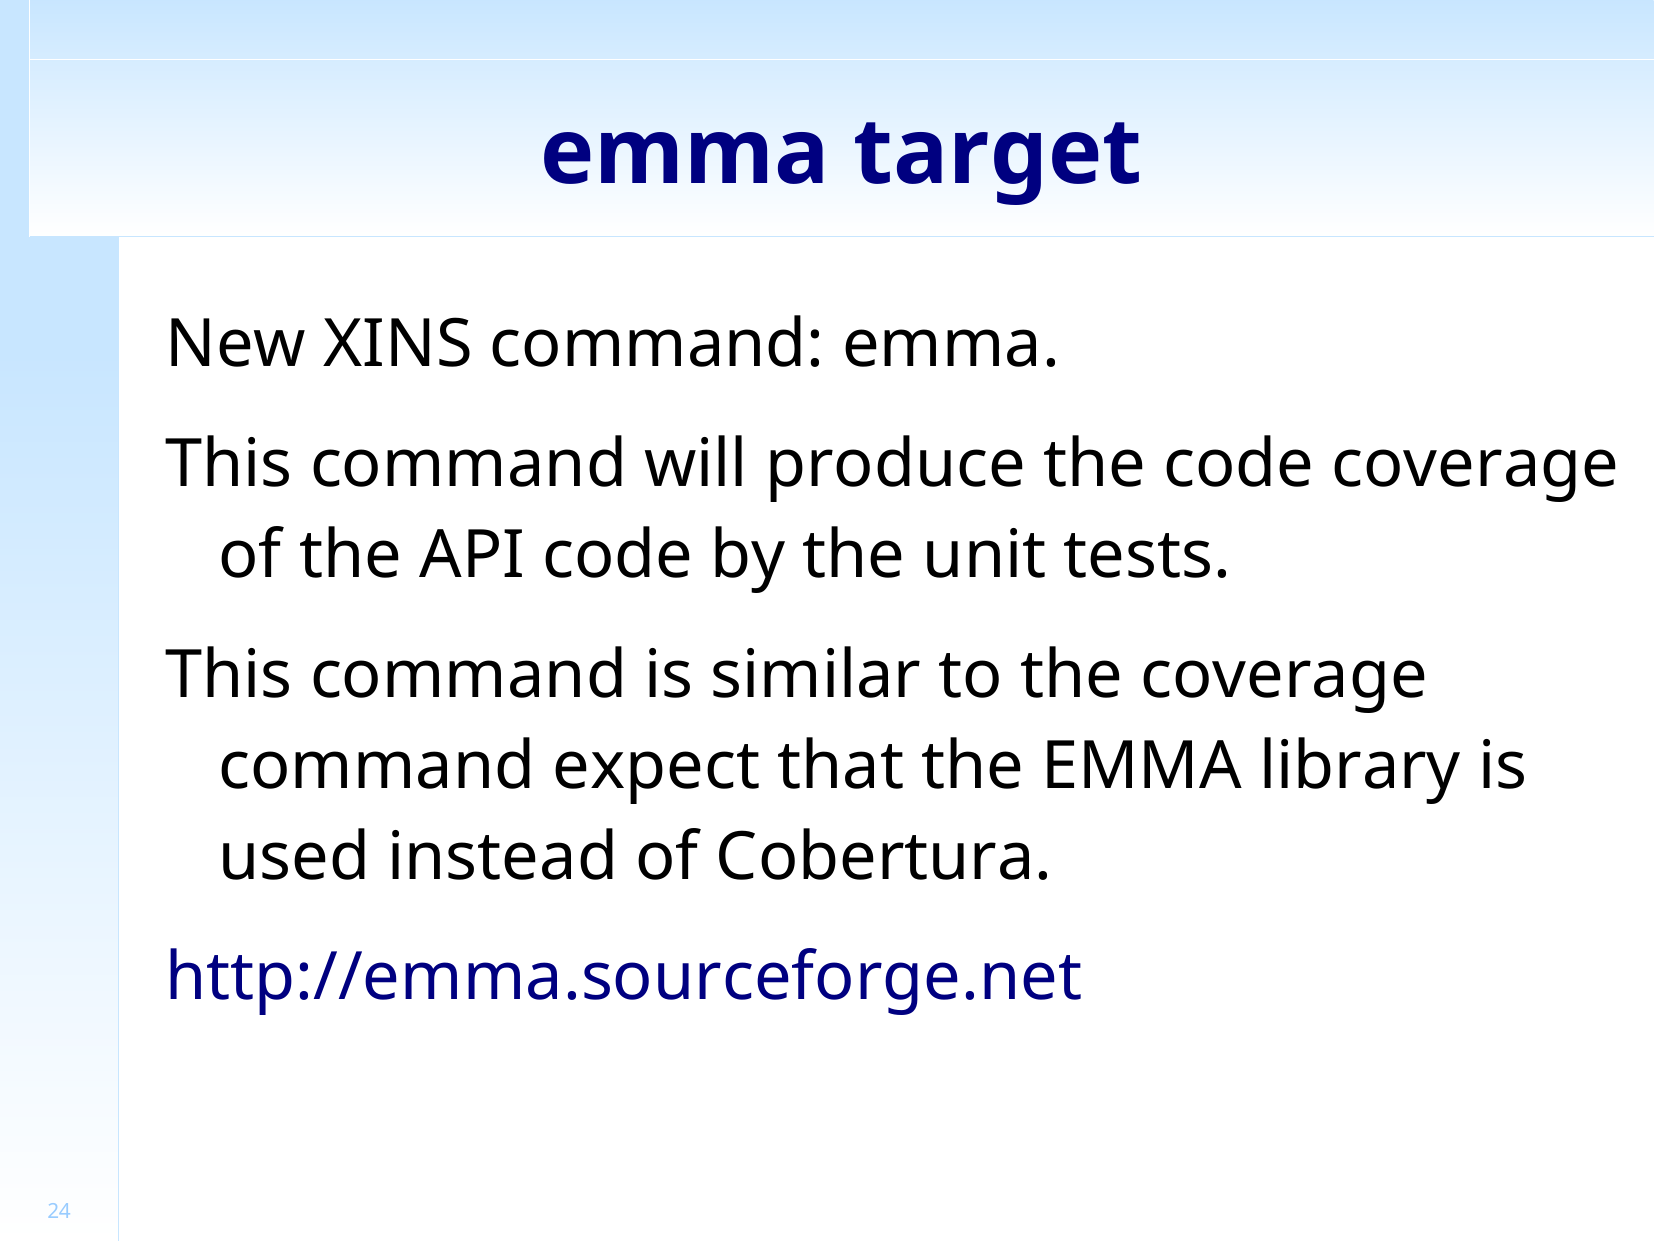

# emma target
New XINS command: emma.
This command will produce the code coverage of the API code by the unit tests.
This command is similar to the coverage command expect that the EMMA library is used instead of Cobertura.
http://emma.sourceforge.net